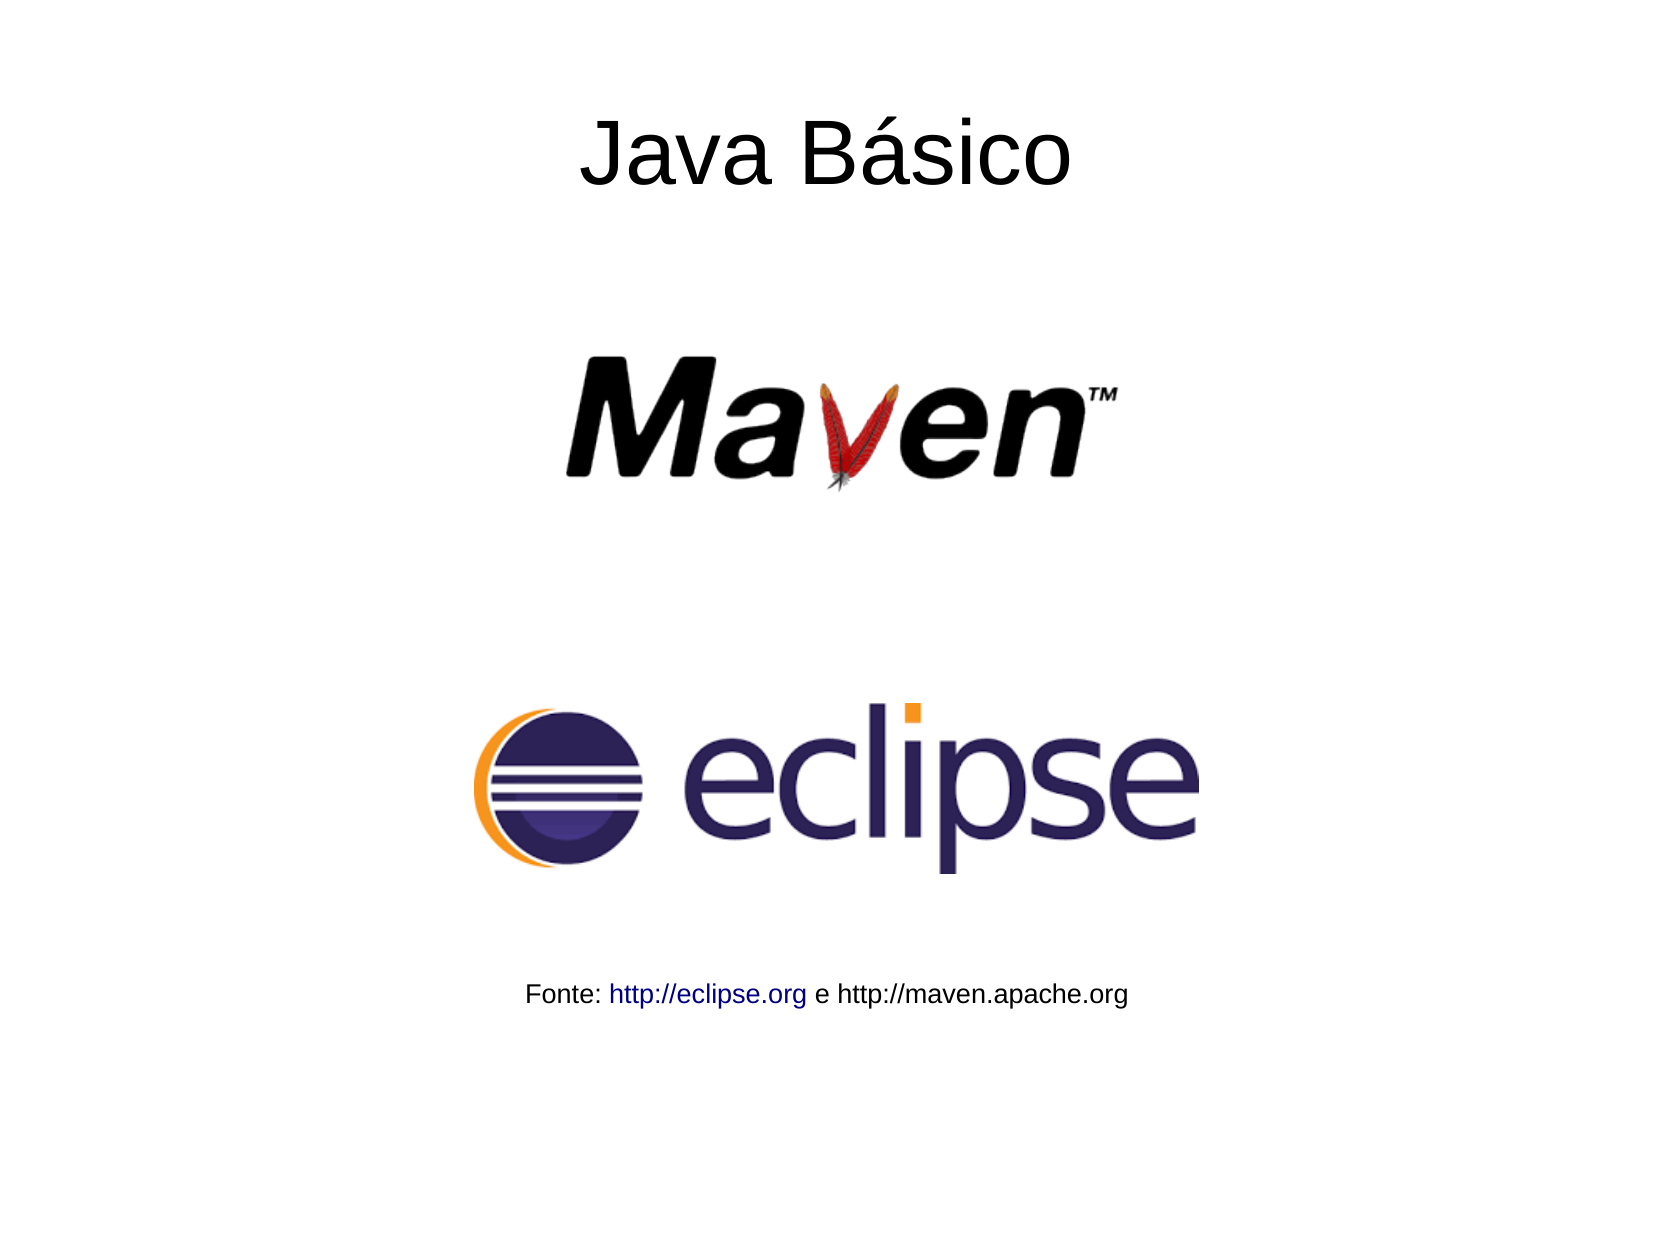

# Java Básico
Fonte: http://eclipse.org e http://maven.apache.org